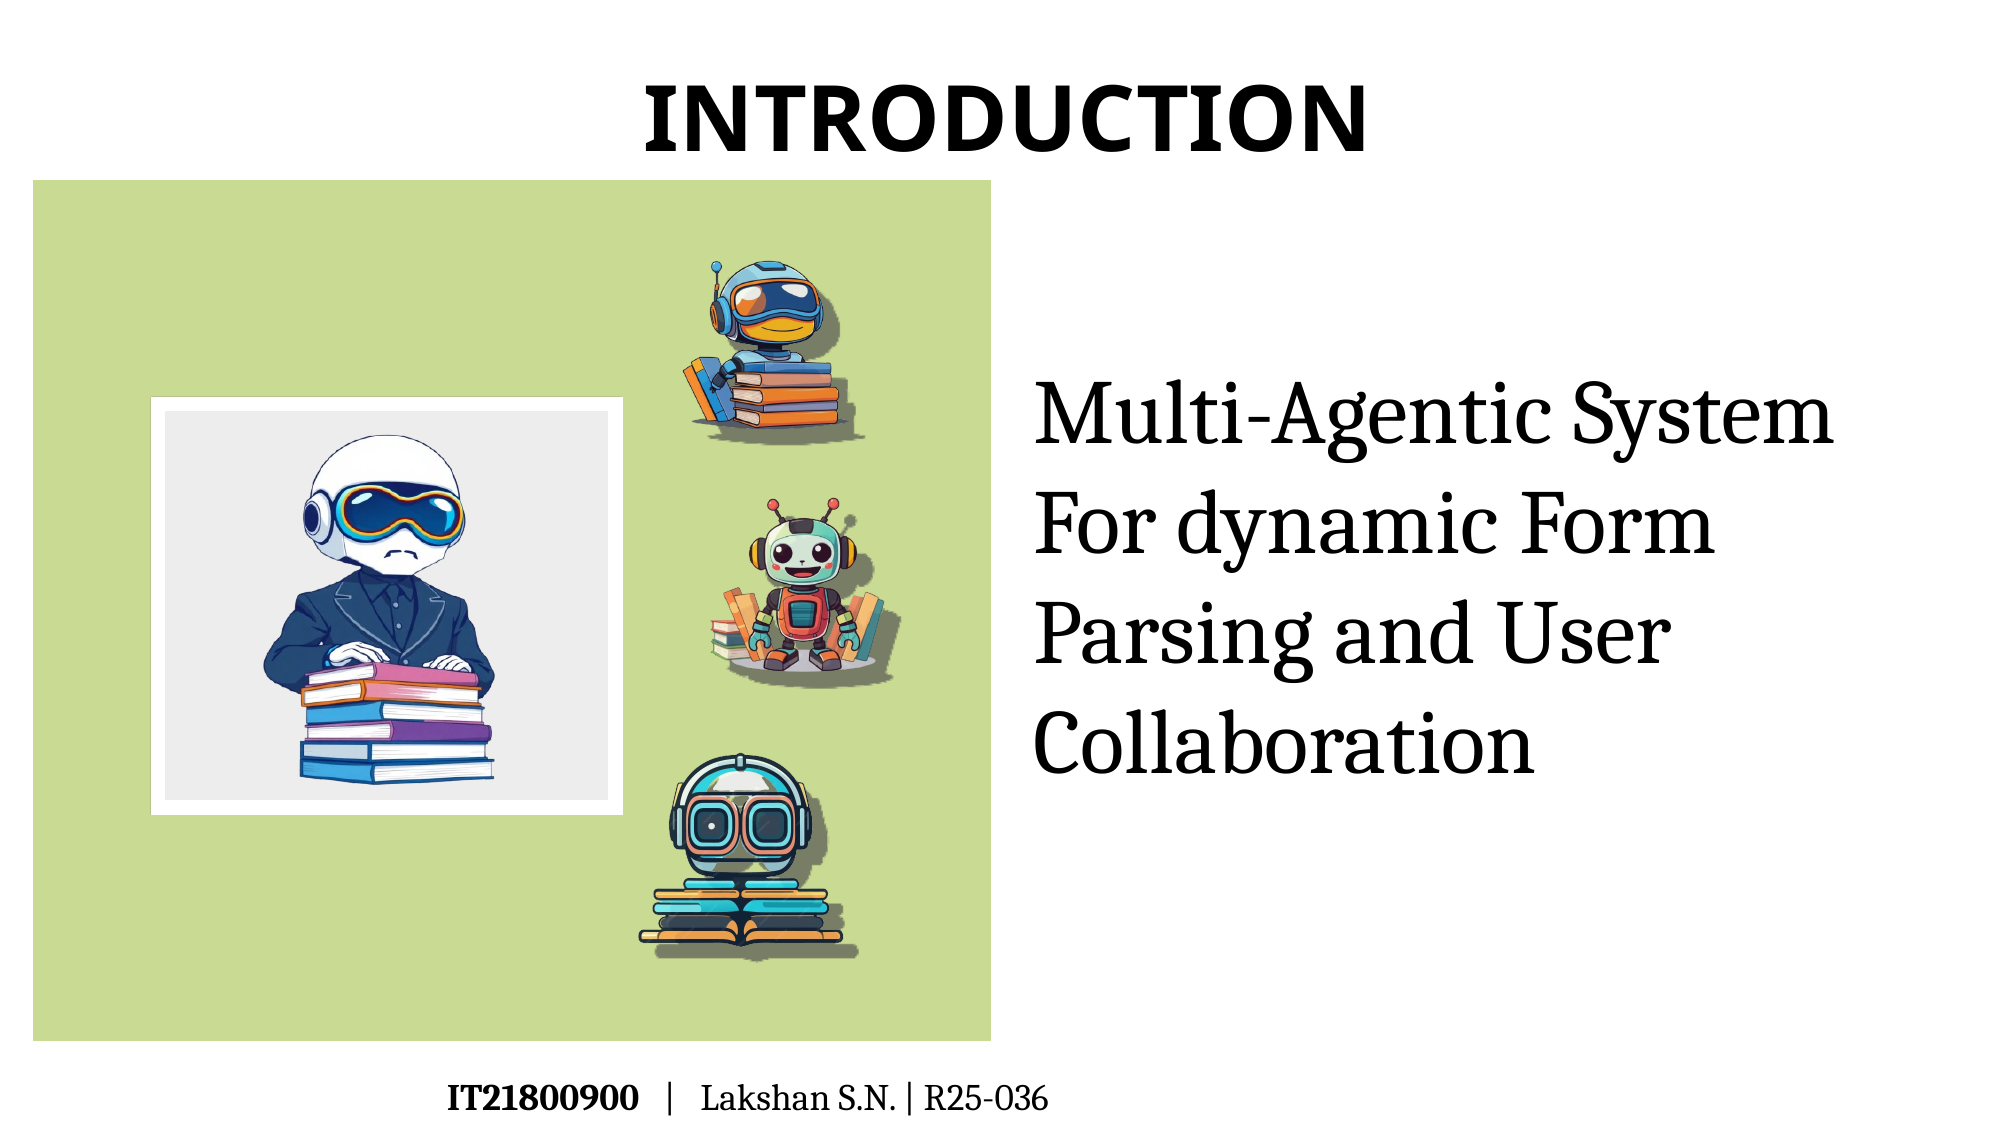

# INTRODUCTION
Multi-Agentic System For dynamic Form Parsing and User Collaboration
IT21800900 | Lakshan S.N. | R25-036